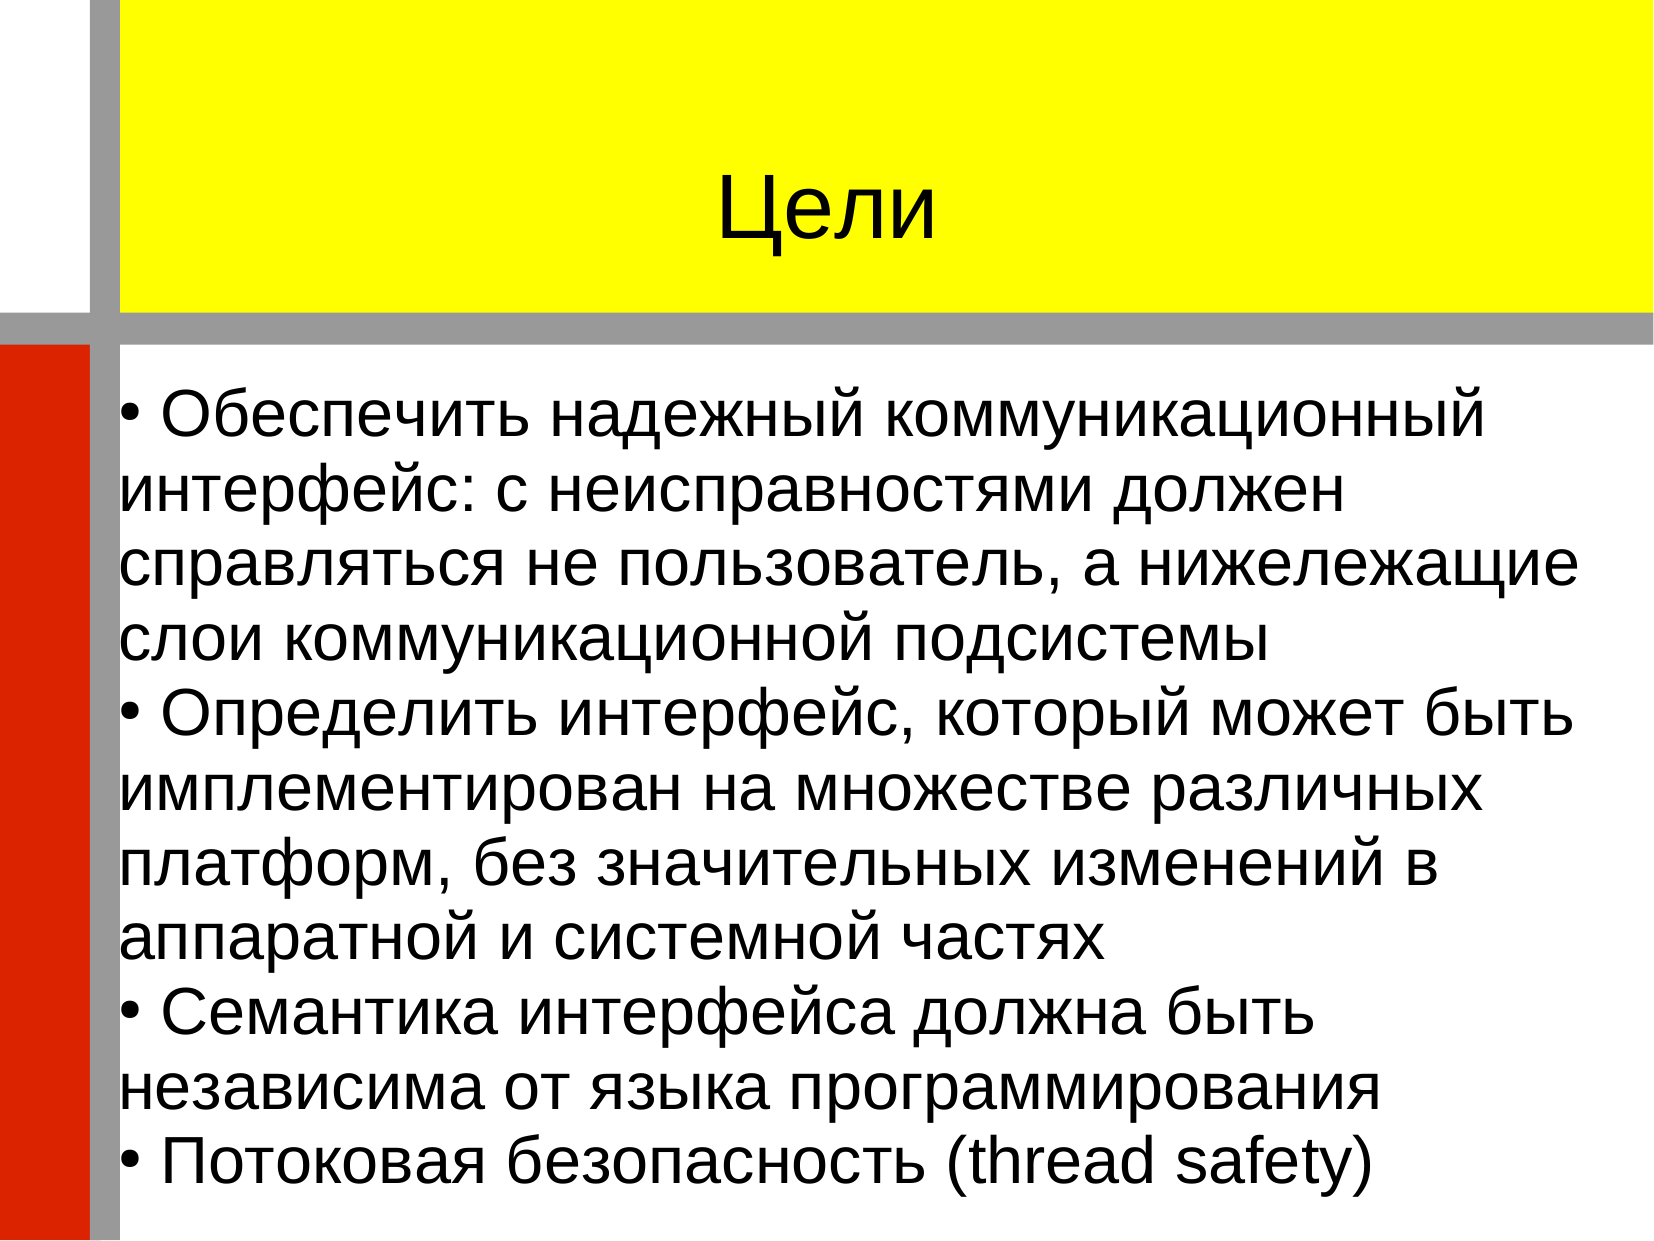

# Цели
 Обеспечить надежный коммуникационный интерфейс: с неисправностями должен справляться не пользователь, а нижележащие слои коммуникационной подсистемы
 Определить интерфейс, который может быть имплементирован на множестве различных платформ, без значительных изменений в аппаратной и системной частях
 Семантика интерфейса должна быть независима от языка программирования
 Потоковая безопасность (thread safety)